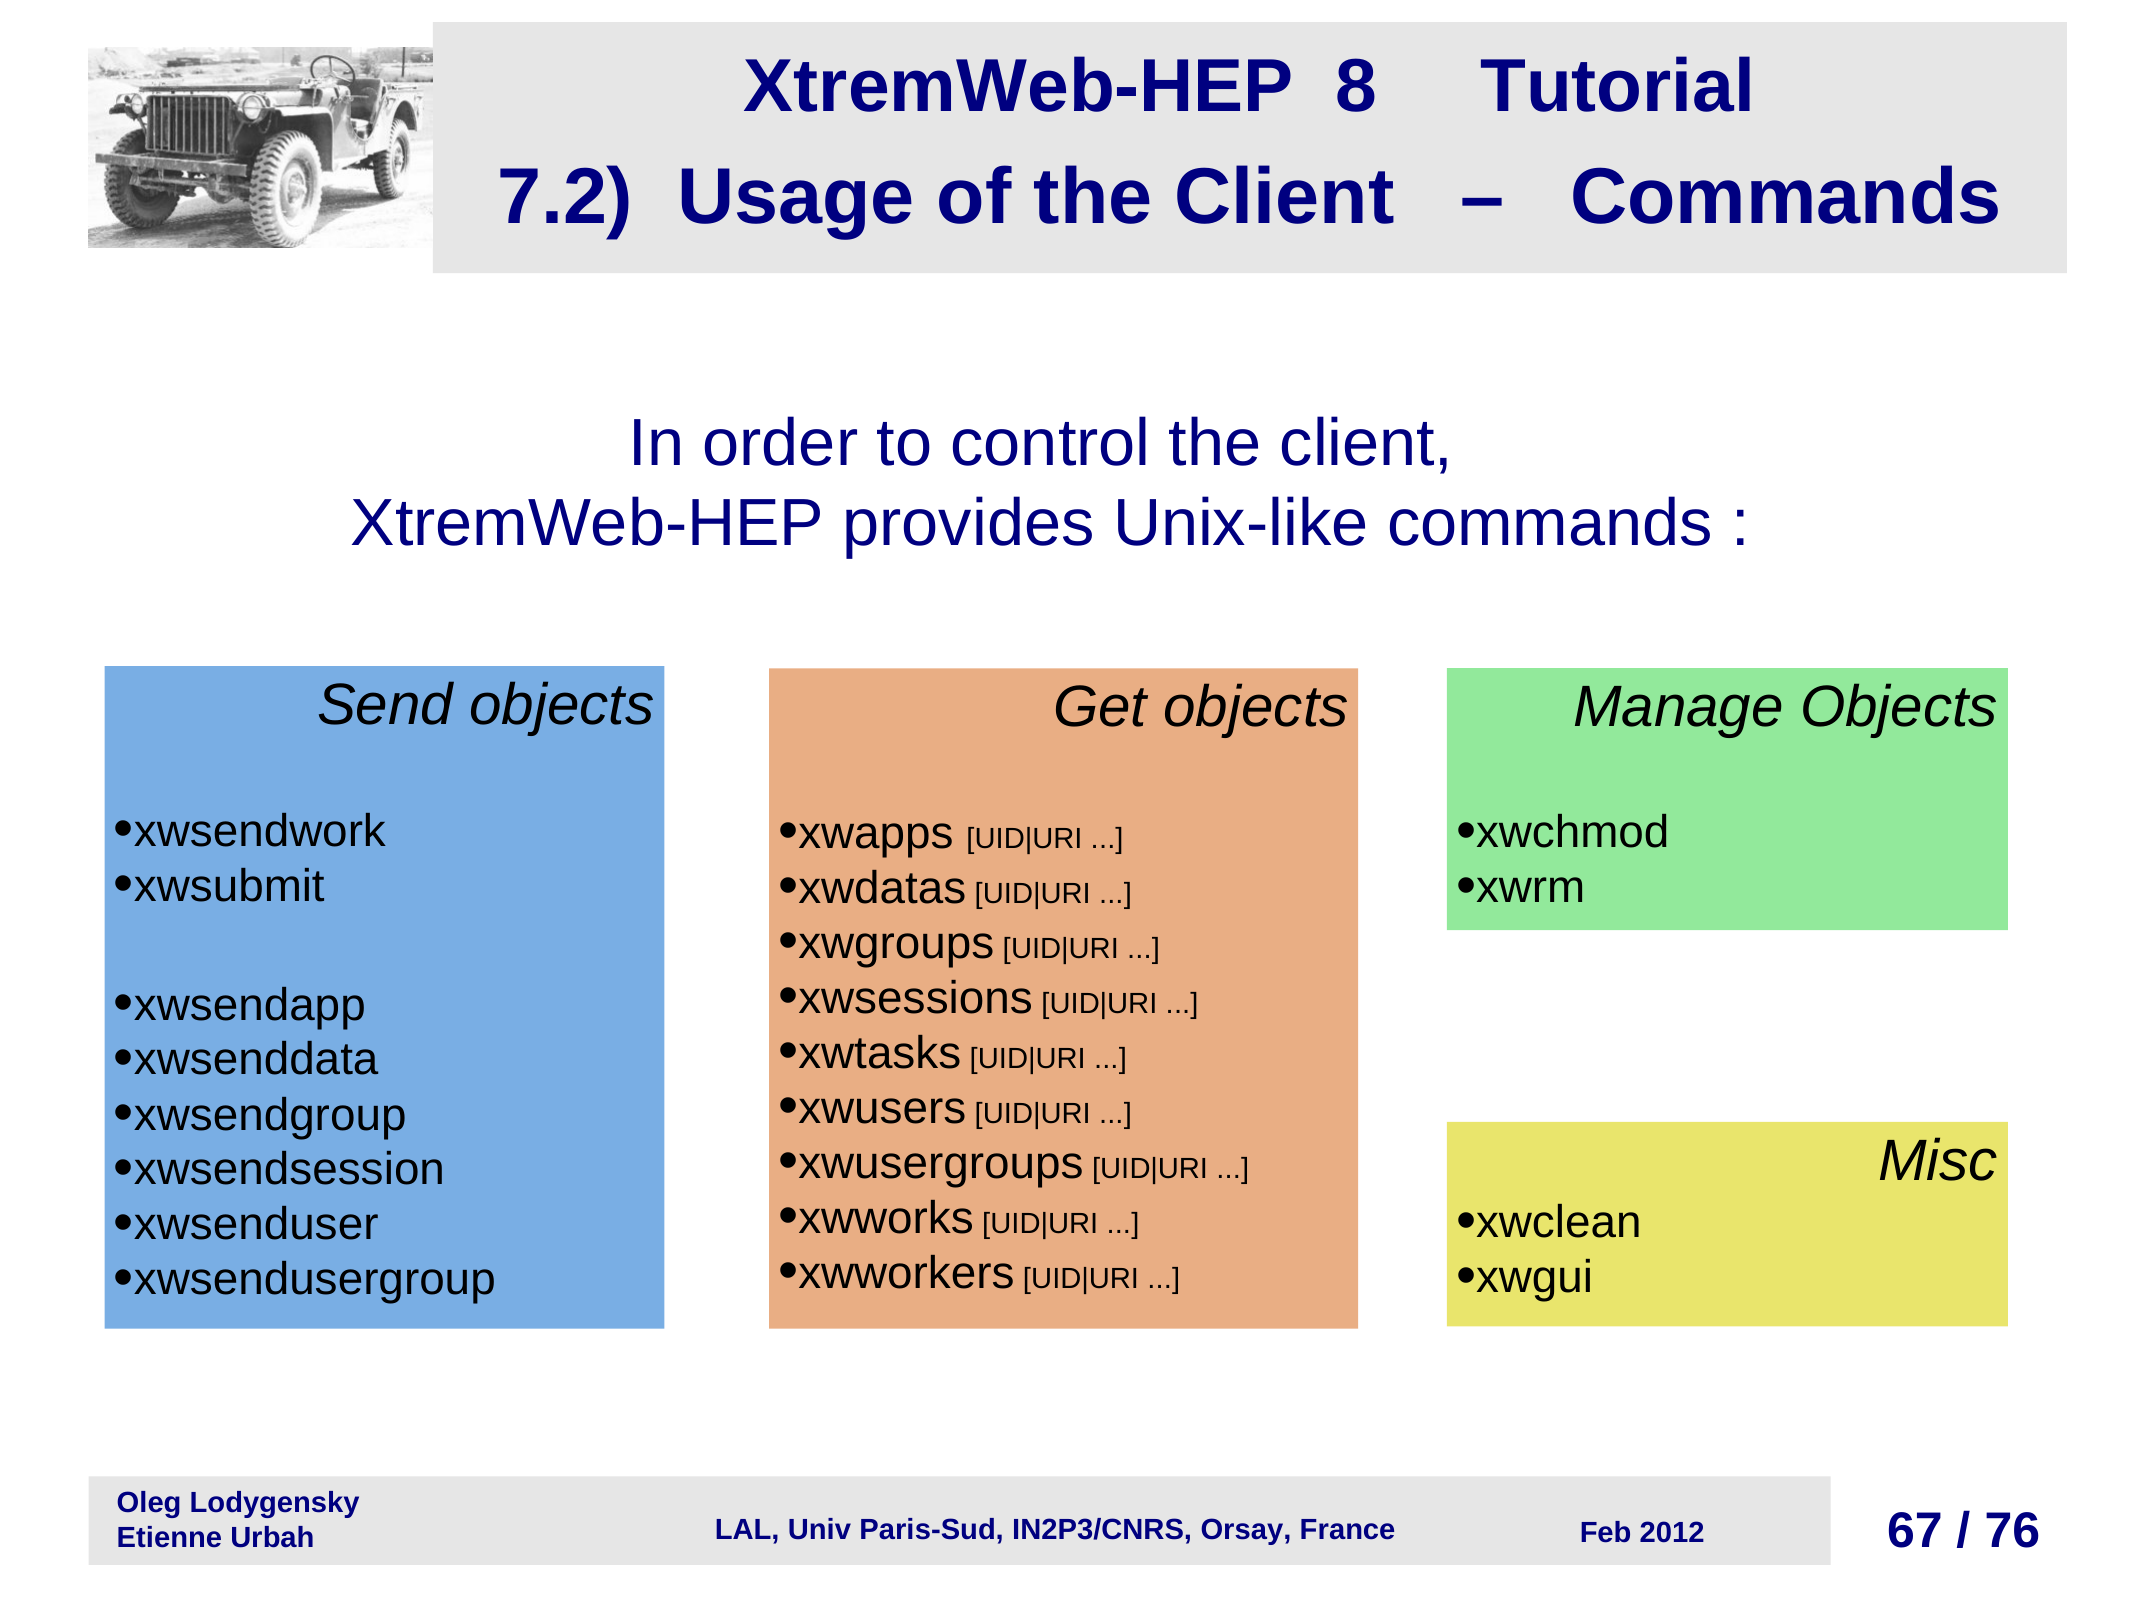

# 7.2) Usage of the Client – Commands
In order to control the client,
XtremWeb-HEP provides Unix-like commands :
Send objects
xwsendwork
xwsubmit
xwsendapp
xwsenddata
xwsendgroup
xwsendsession
xwsenduser
xwsendusergroup
Manage Objects
xwchmod
xwrm
Get objects
xwapps [UID|URI ...]
xwdatas [UID|URI ...]
xwgroups [UID|URI ...]
xwsessions [UID|URI ...]
xwtasks [UID|URI ...]
xwusers [UID|URI ...]
xwusergroups [UID|URI ...]
xwworks [UID|URI ...]
xwworkers [UID|URI ...]
Misc
xwclean
xwgui
67